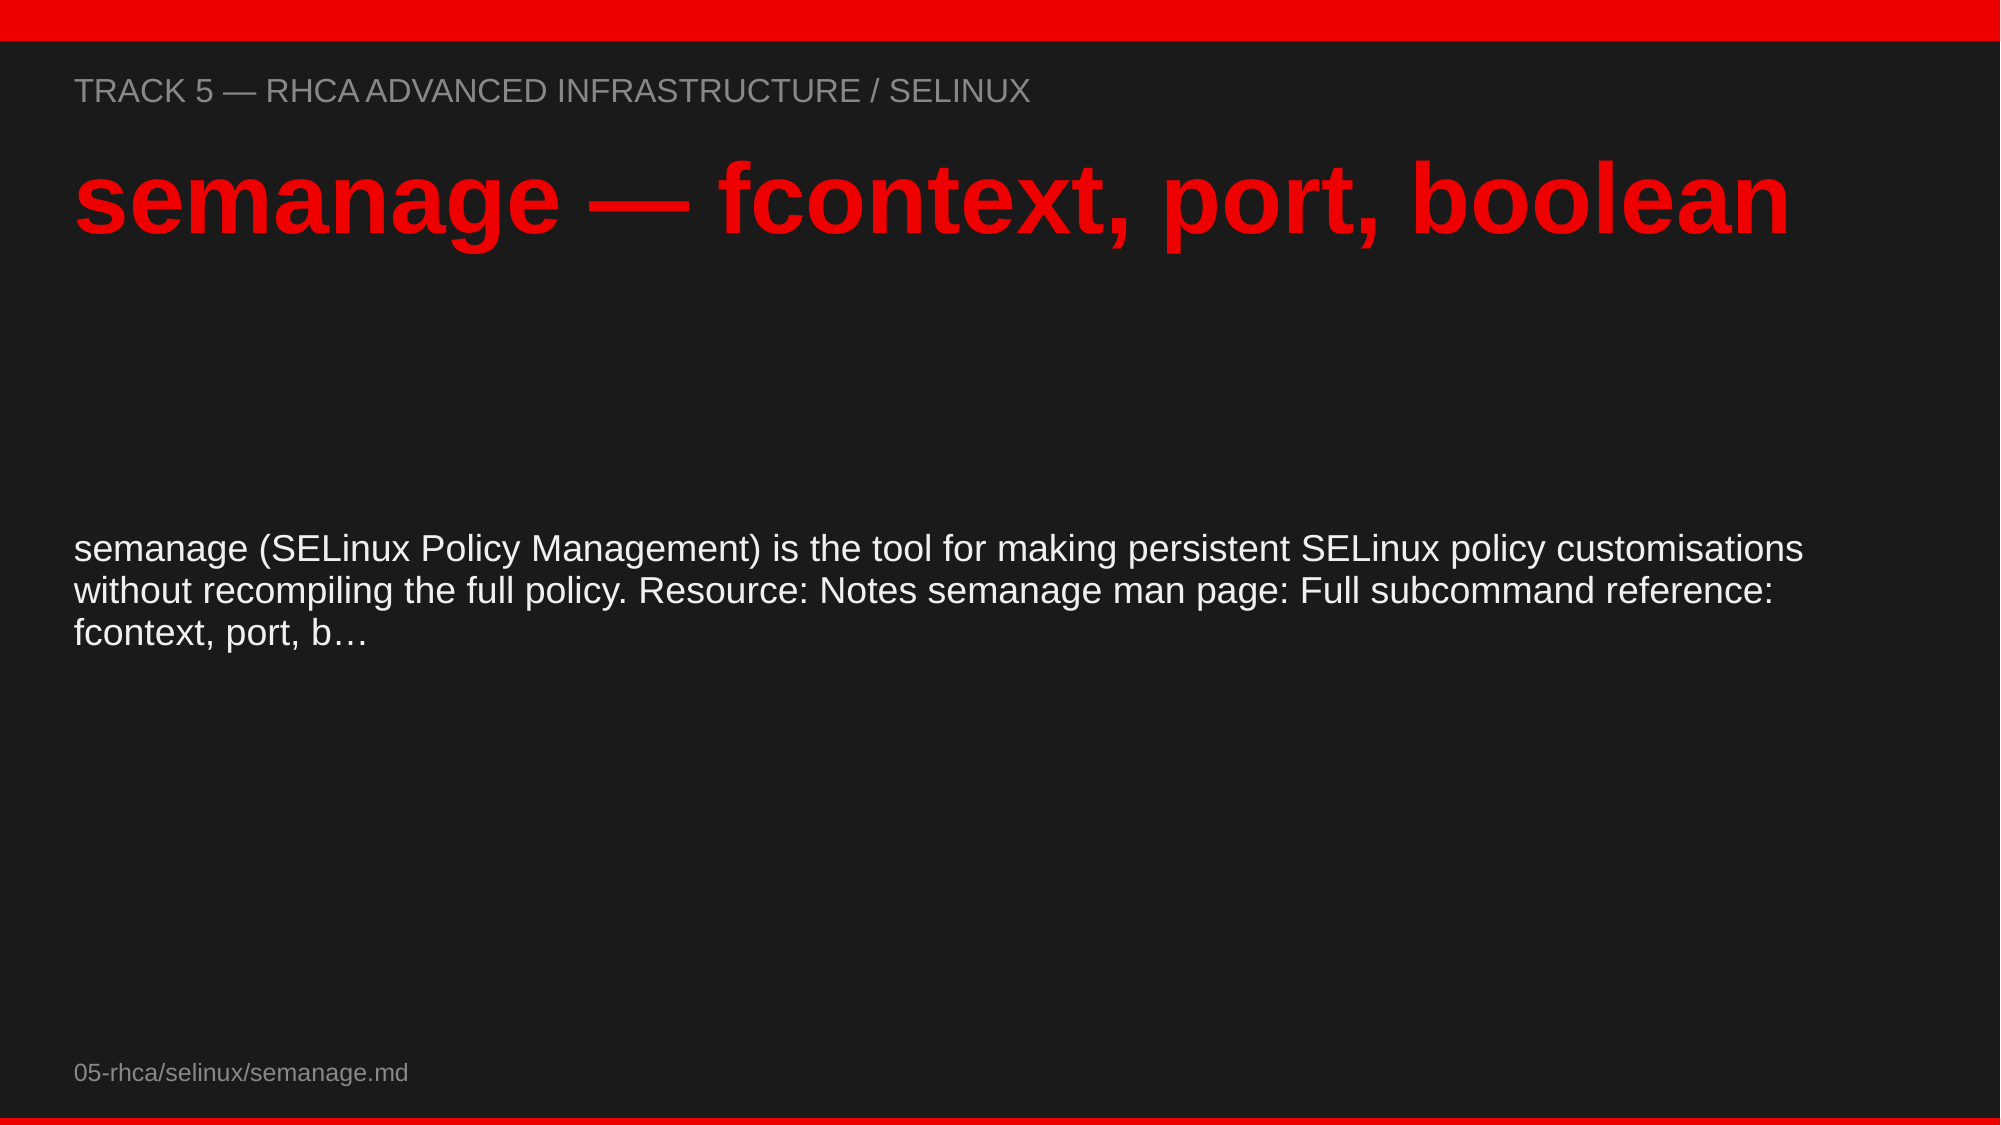

TRACK 5 — RHCA ADVANCED INFRASTRUCTURE / SELINUX
semanage — fcontext, port, boolean
semanage (SELinux Policy Management) is the tool for making persistent SELinux policy customisations without recompiling the full policy. Resource: Notes semanage man page: Full subcommand reference: fcontext, port, b…
05-rhca/selinux/semanage.md